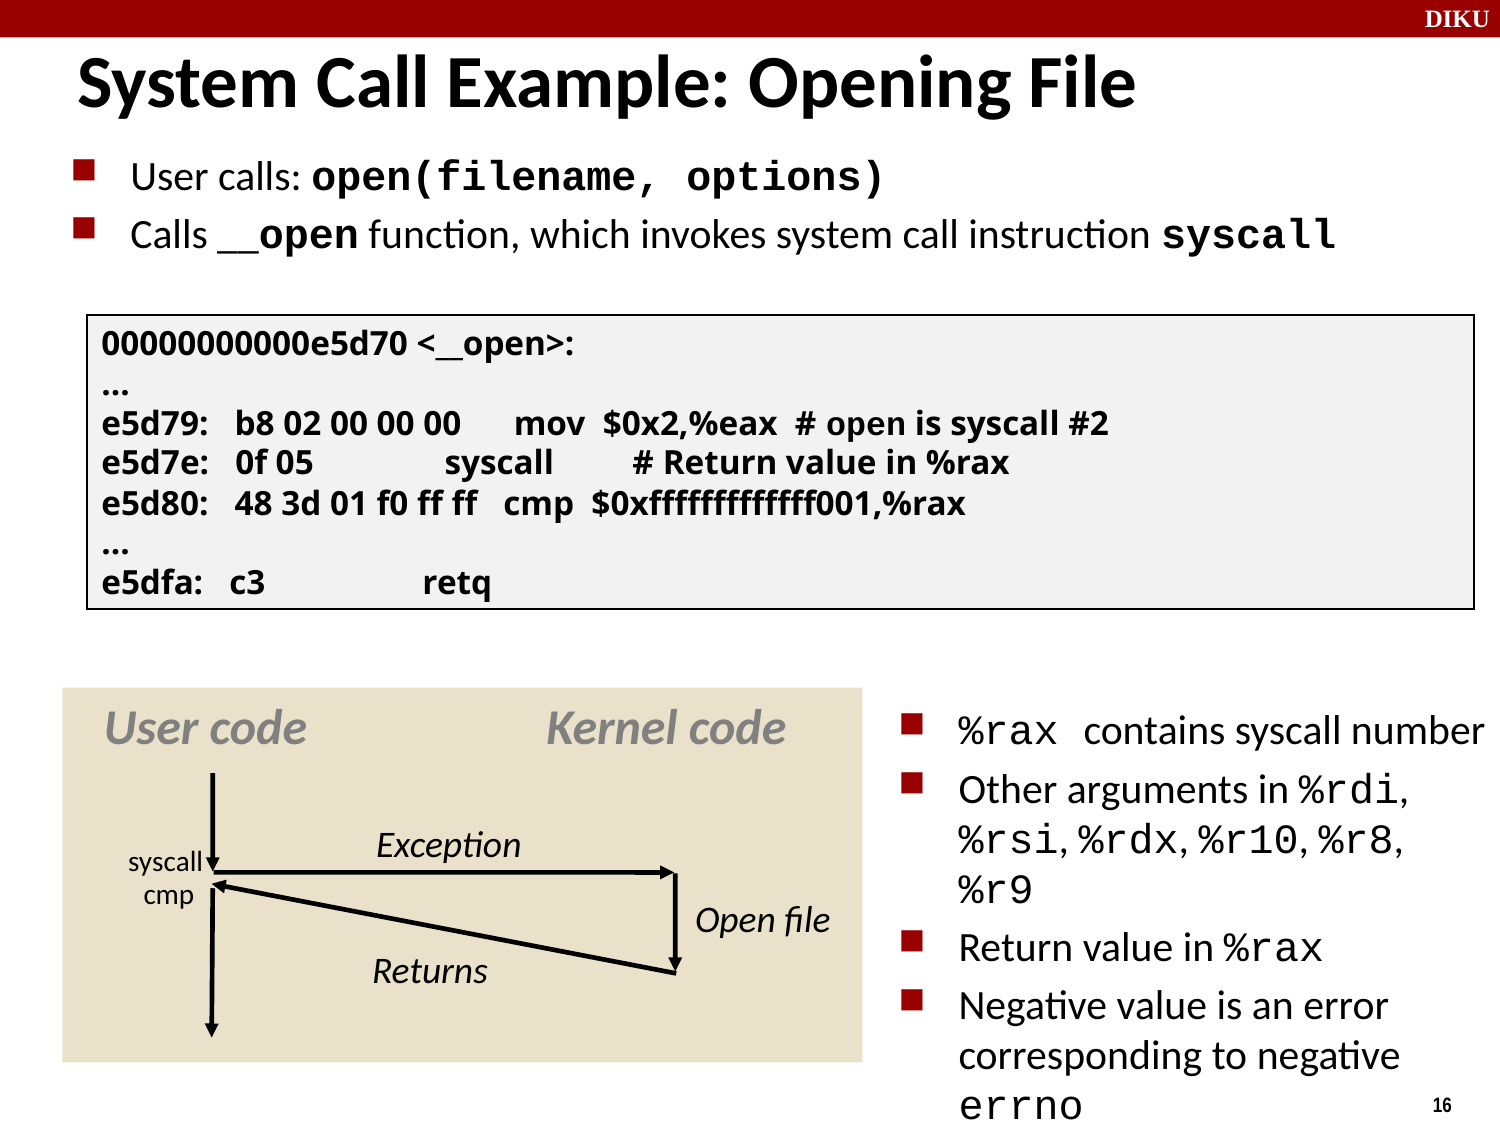

System Call Example: Opening File
User calls: open(filename, options)
Calls __open function, which invokes system call instruction syscall
00000000000e5d70 <__open>:
...
e5d79: b8 02 00 00 00 mov $0x2,%eax # open is syscall #2
e5d7e: 0f 05 syscall # Return value in %rax
e5d80: 48 3d 01 f0 ff ff cmp $0xfffffffffffff001,%rax
...
e5dfa: c3 retq
User code
Kernel code
%rax contains syscall number
Other arguments in %rdi, %rsi, %rdx, %r10, %r8, %r9
Return value in %rax
Negative value is an error corresponding to negative errno
Exception
syscall
cmp
Open file
Returns